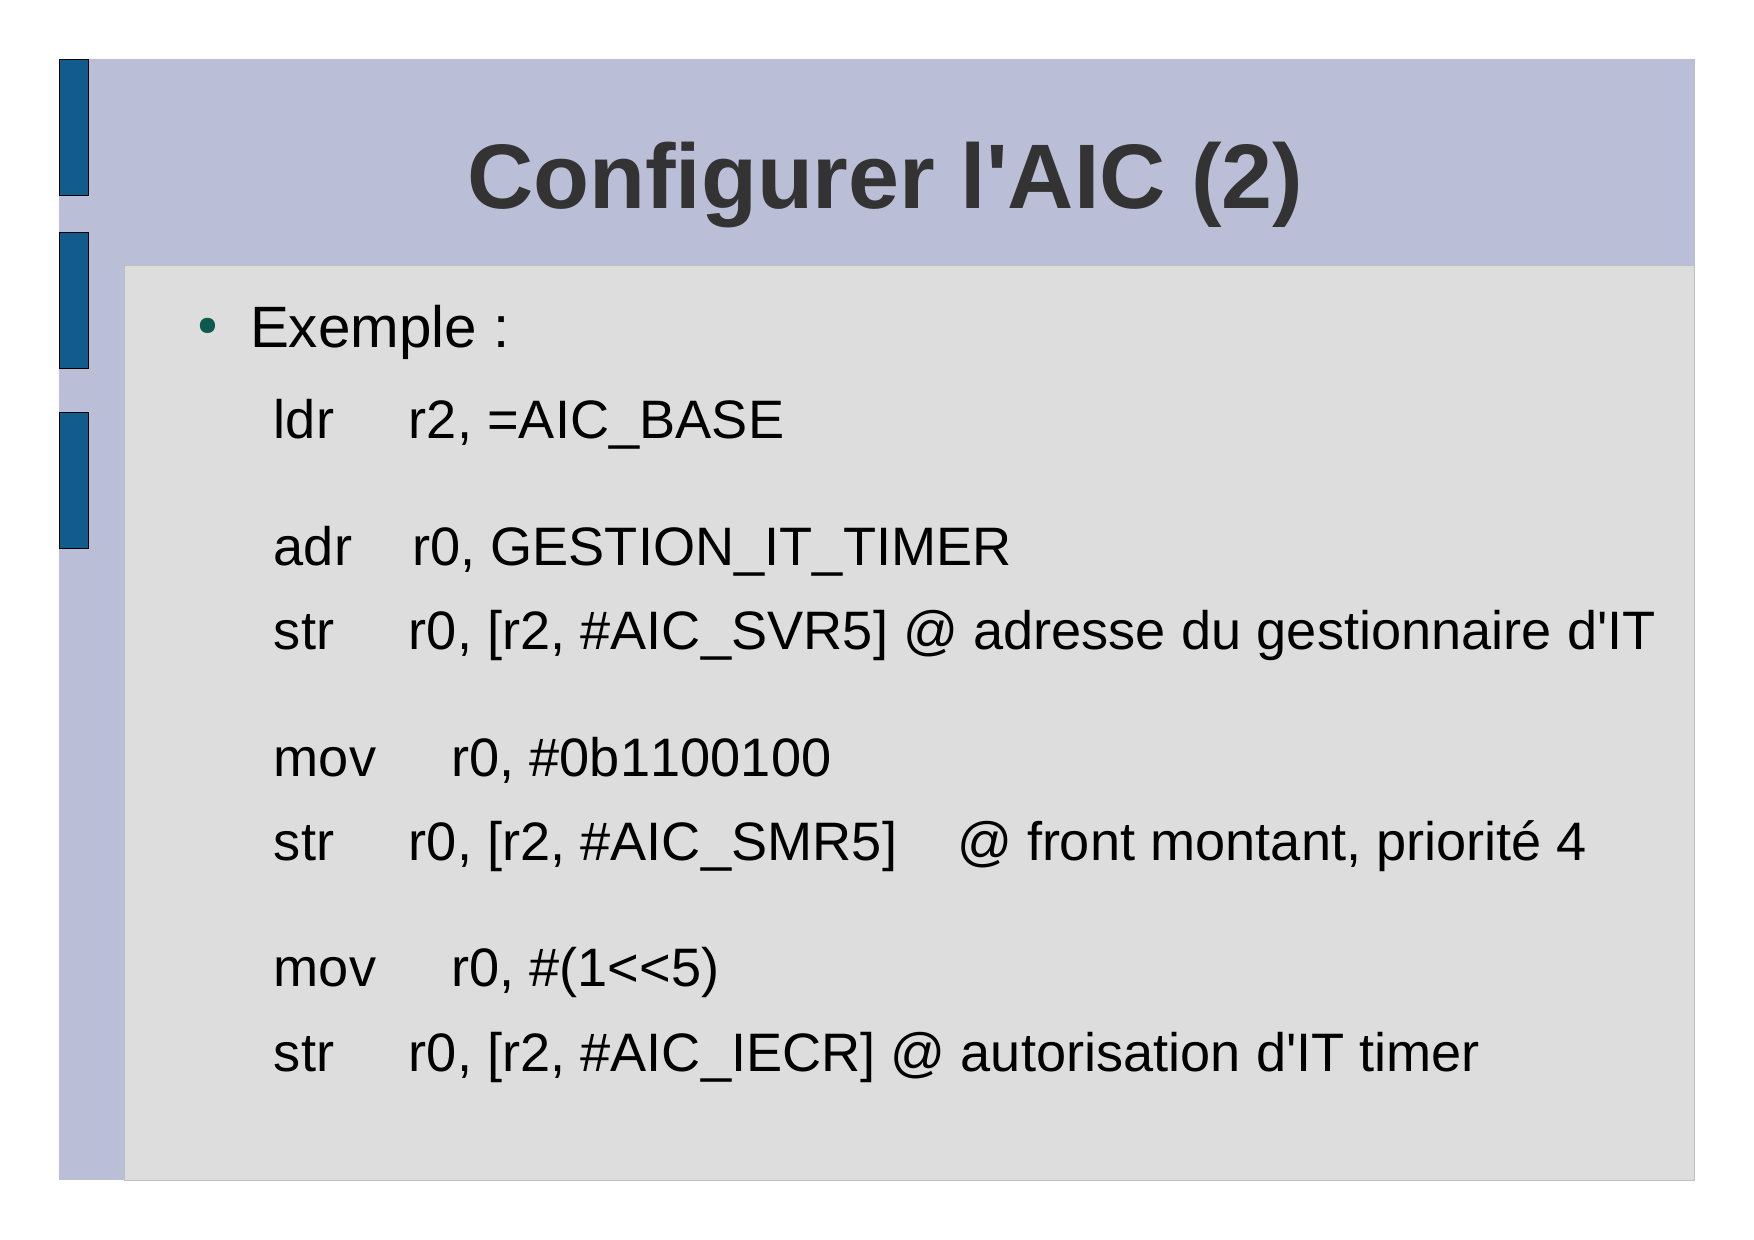

# Configurer l'AIC (2)
Exemple :
ldr r2, =AIC_BASE
adr r0, GESTION_IT_TIMER
str r0, [r2, #AIC_SVR5] @ adresse du gestionnaire d'IT
mov r0, #0b1100100
str r0, [r2, #AIC_SMR5] @ front montant, priorité 4
mov r0, #(1<<5)
str r0, [r2, #AIC_IECR] @ autorisation d'IT timer